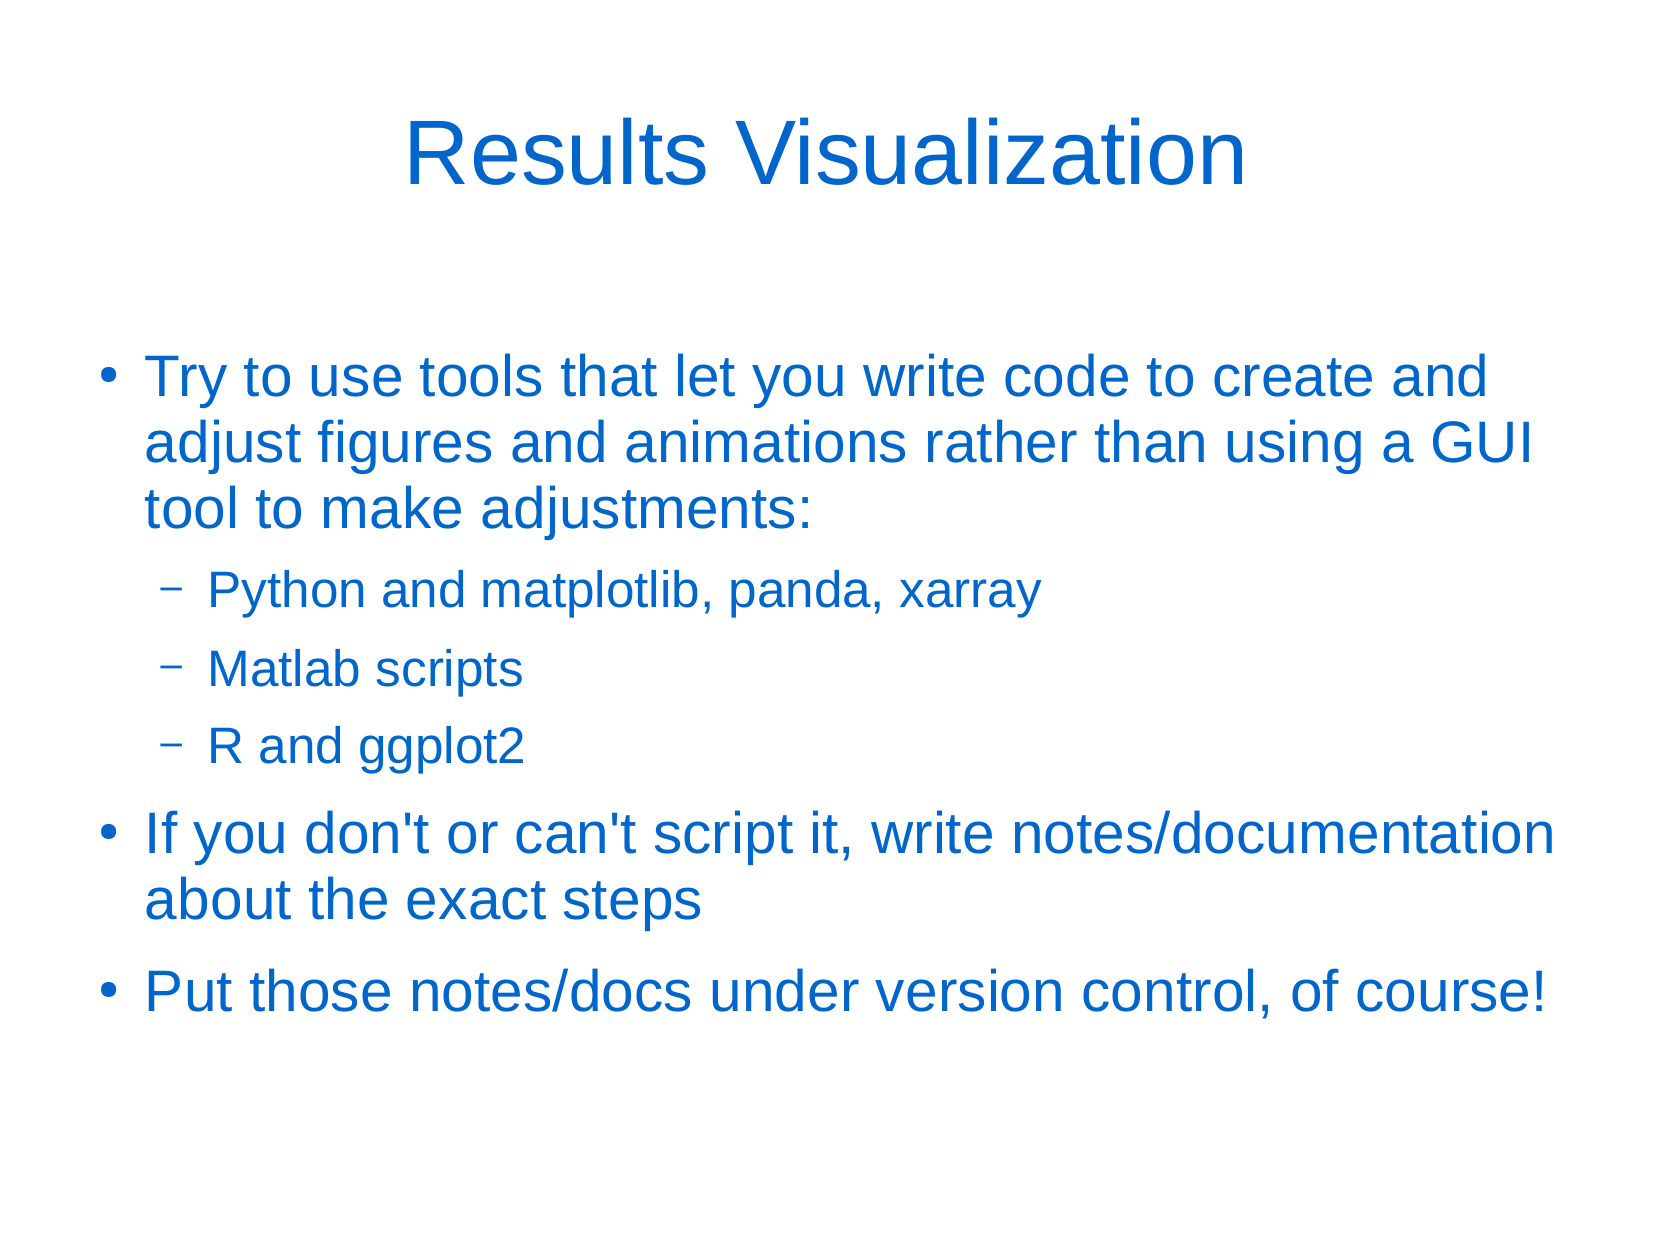

# Results Visualization
Try to use tools that let you write code to create and adjust figures and animations rather than using a GUI tool to make adjustments:
Python and matplotlib, panda, xarray
Matlab scripts
R and ggplot2
If you don't or can't script it, write notes/documentation about the exact steps
Put those notes/docs under version control, of course!